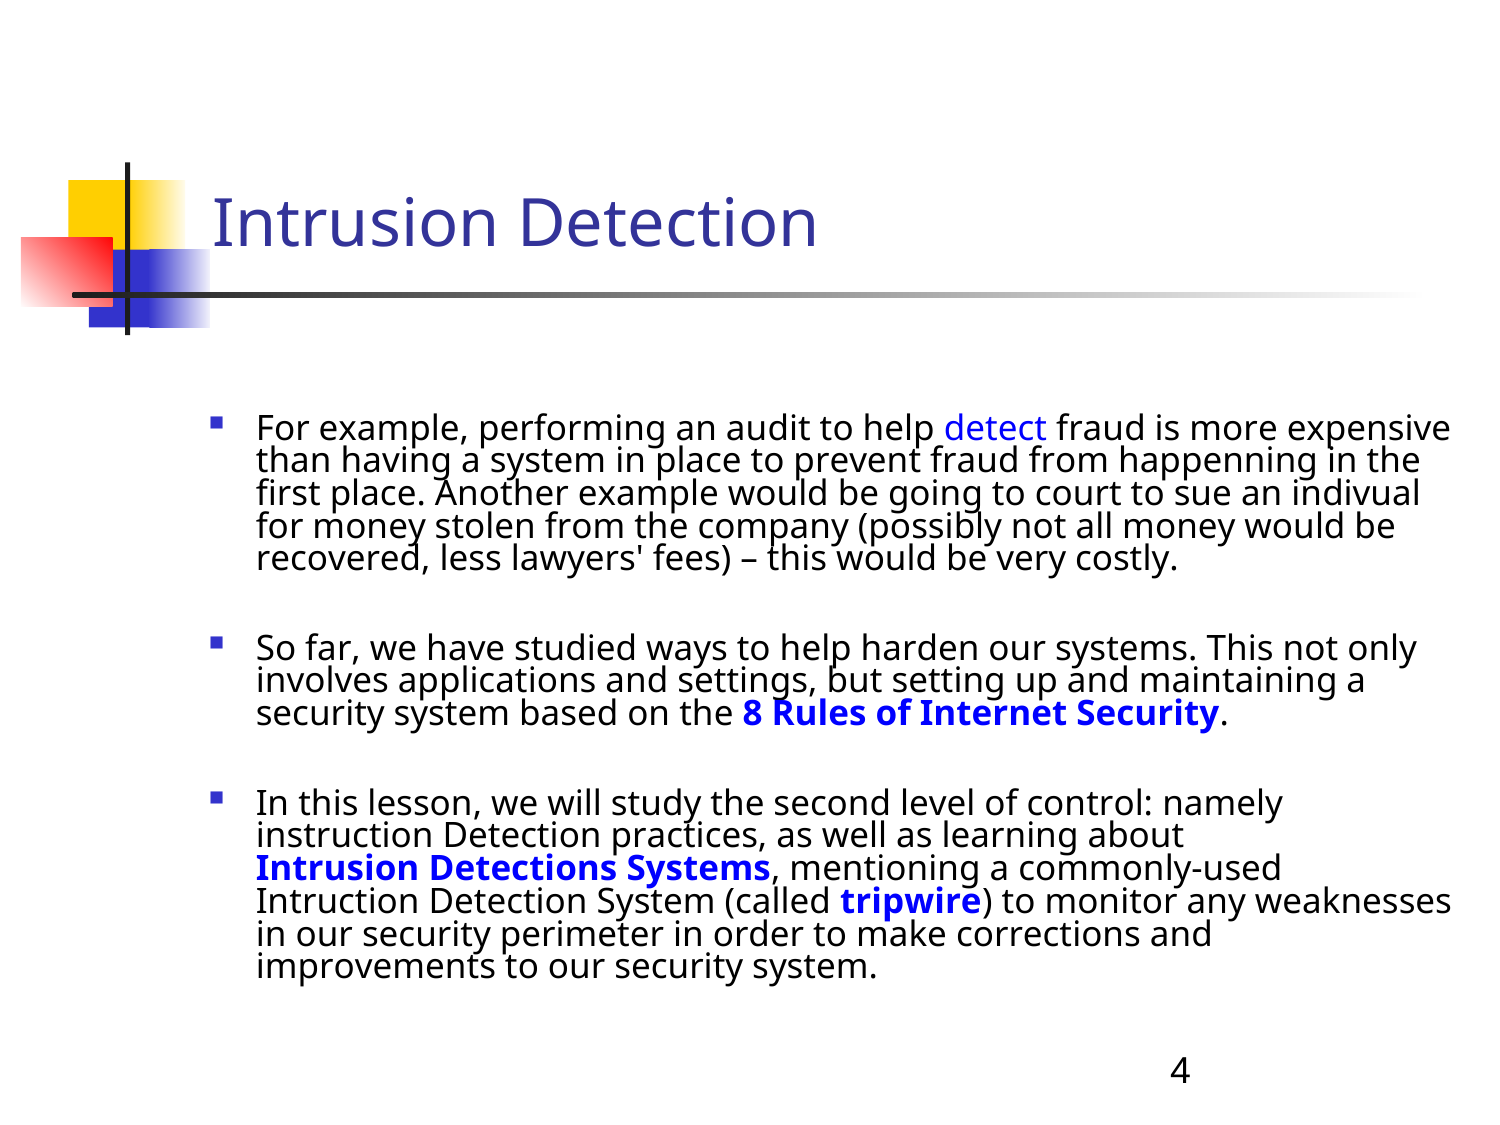

# Intrusion Detection
For example, performing an audit to help detect fraud is more expensive than having a system in place to prevent fraud from happenning in the first place. Another example would be going to court to sue an indivual for money stolen from the company (possibly not all money would be recovered, less lawyers' fees) – this would be very costly.
So far, we have studied ways to help harden our systems. This not only involves applications and settings, but setting up and maintaining a security system based on the 8 Rules of Internet Security.
In this lesson, we will study the second level of control: namely instruction Detection practices, as well as learning about
Intrusion Detections Systems, mentioning a commonly-used Intruction Detection System (called tripwire) to monitor any weaknesses in our security perimeter in order to make corrections and improvements to our security system.
4